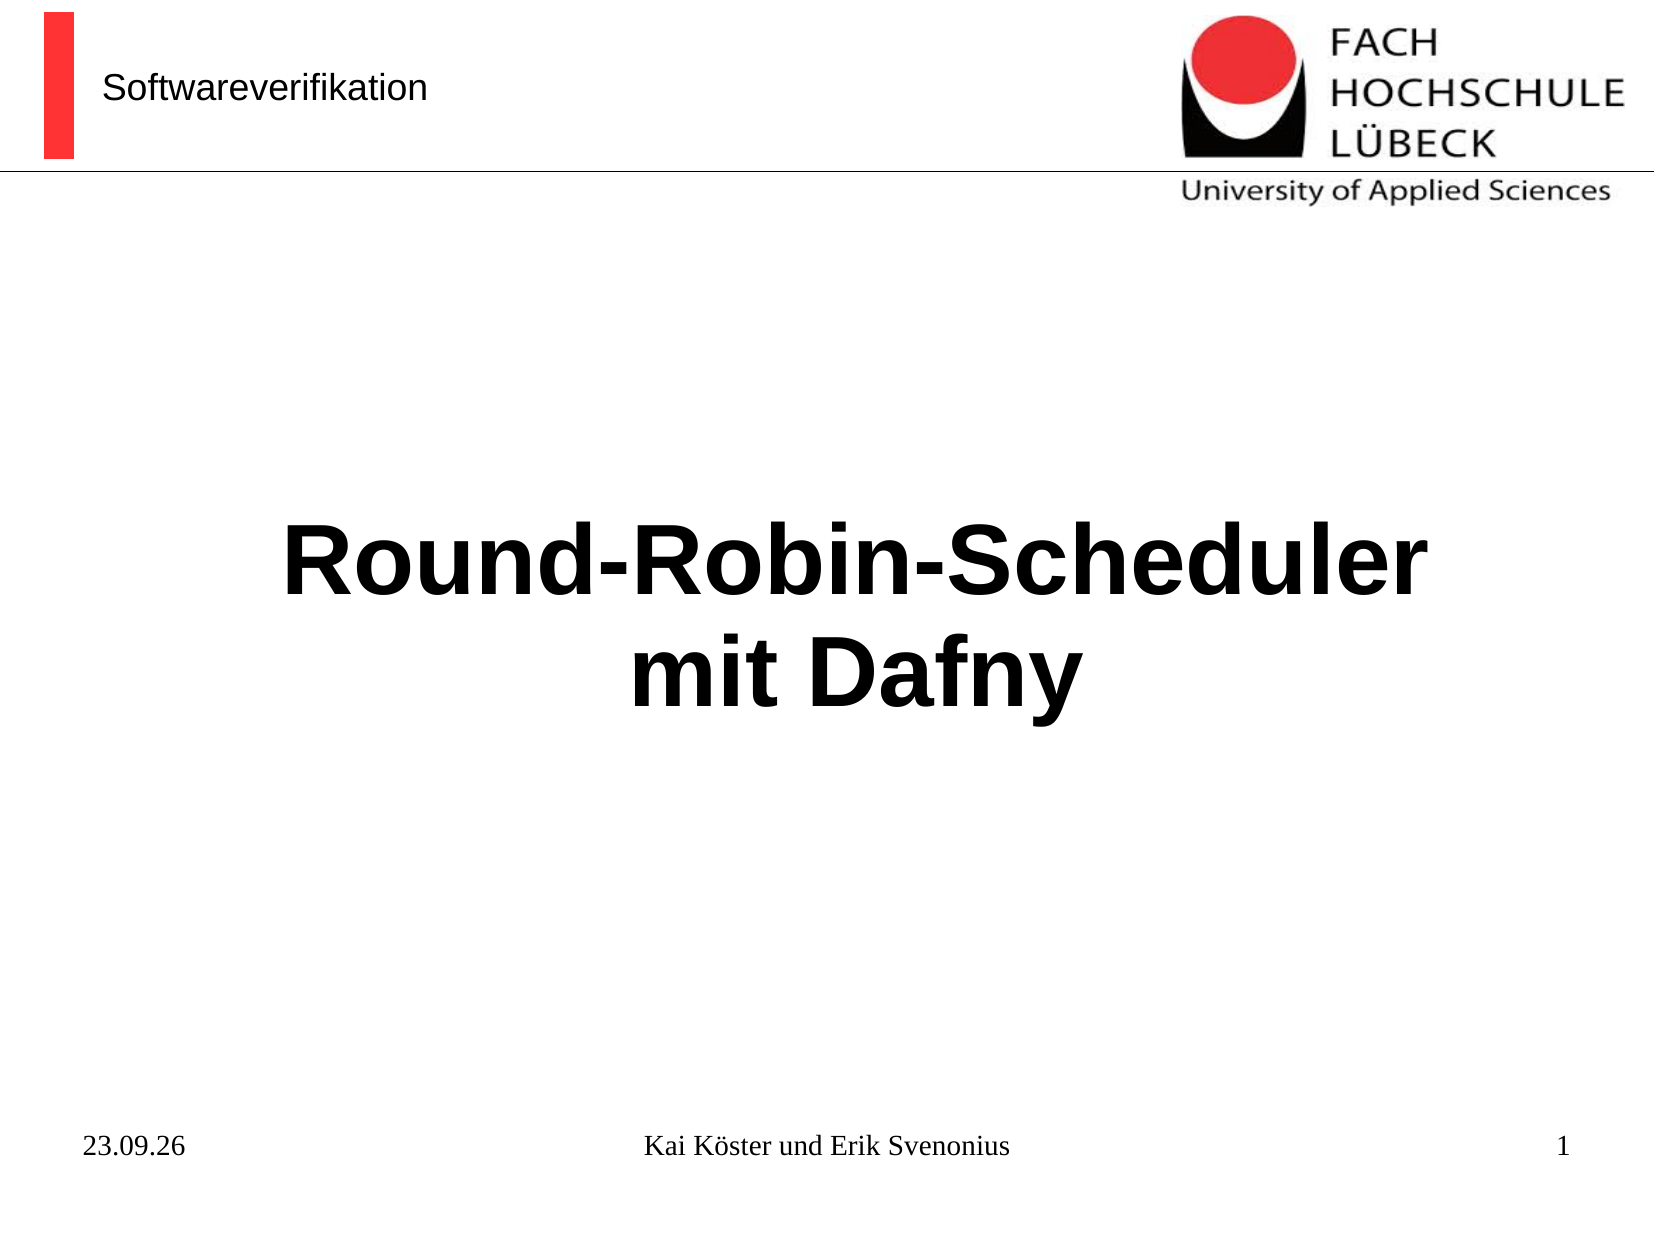

Softwareverifikation
Round-Robin-Scheduler
mit Dafny
Kai Köster und Erik Svenonius
1